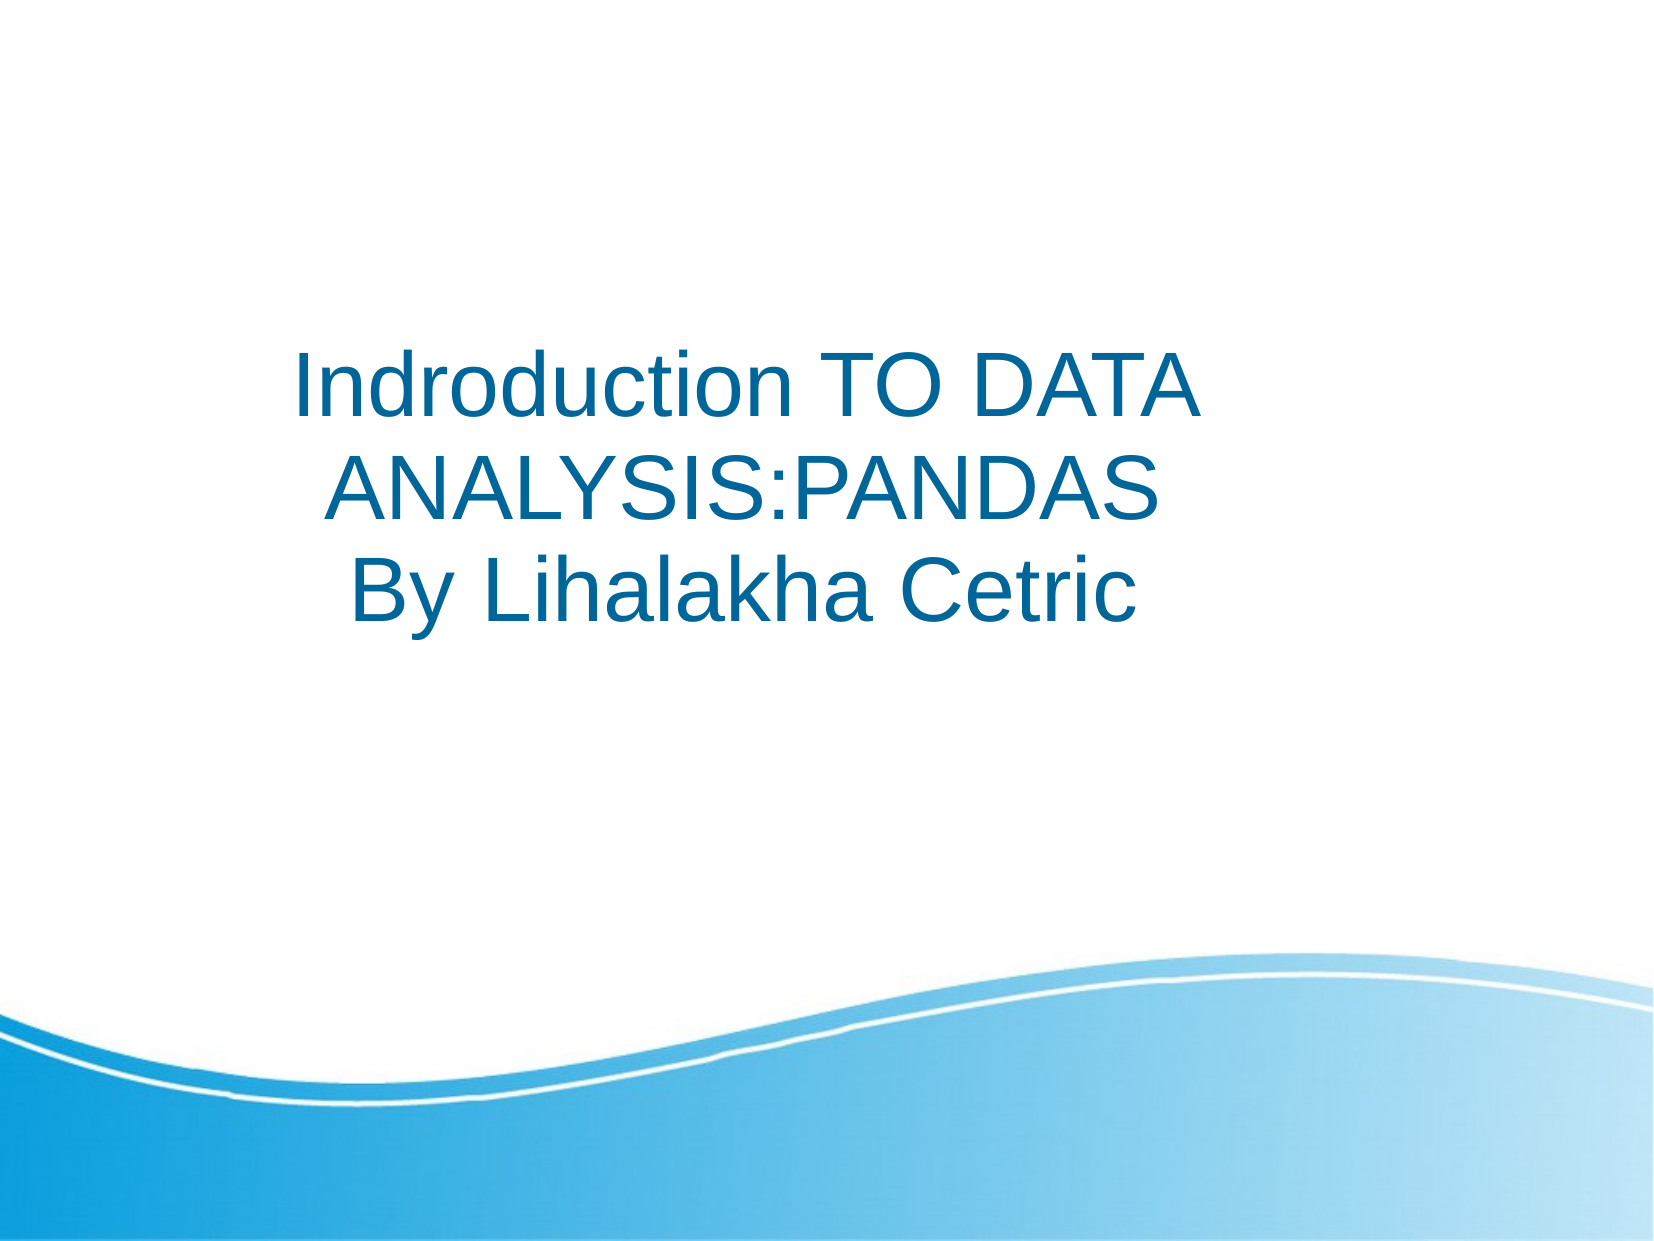

# Indroduction TO DATA ANALYSIS:PANDAS By Lihalakha Cetric